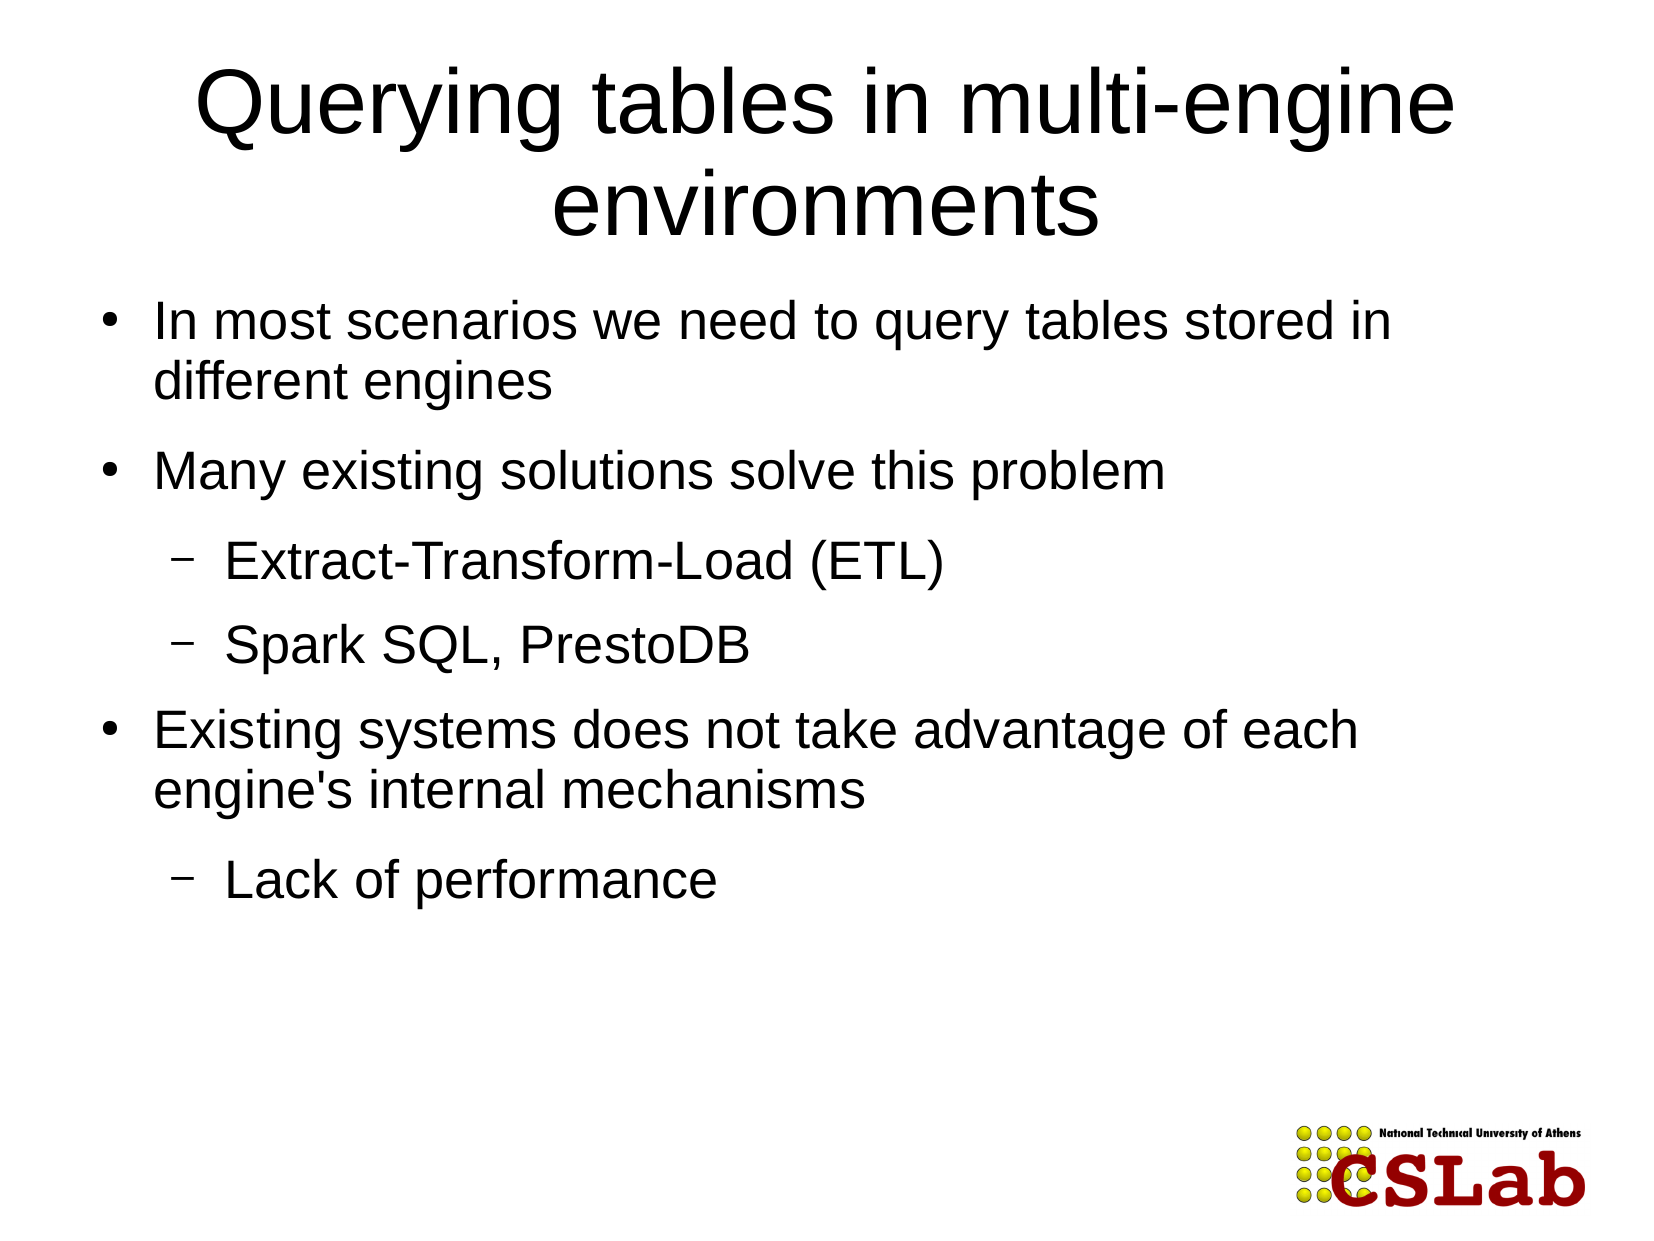

# Querying tables in multi-engine environments
In most scenarios we need to query tables stored in different engines
Many existing solutions solve this problem
Extract-Transform-Load (ETL)
Spark SQL, PrestoDB
Existing systems does not take advantage of each engine's internal mechanisms
Lack of performance